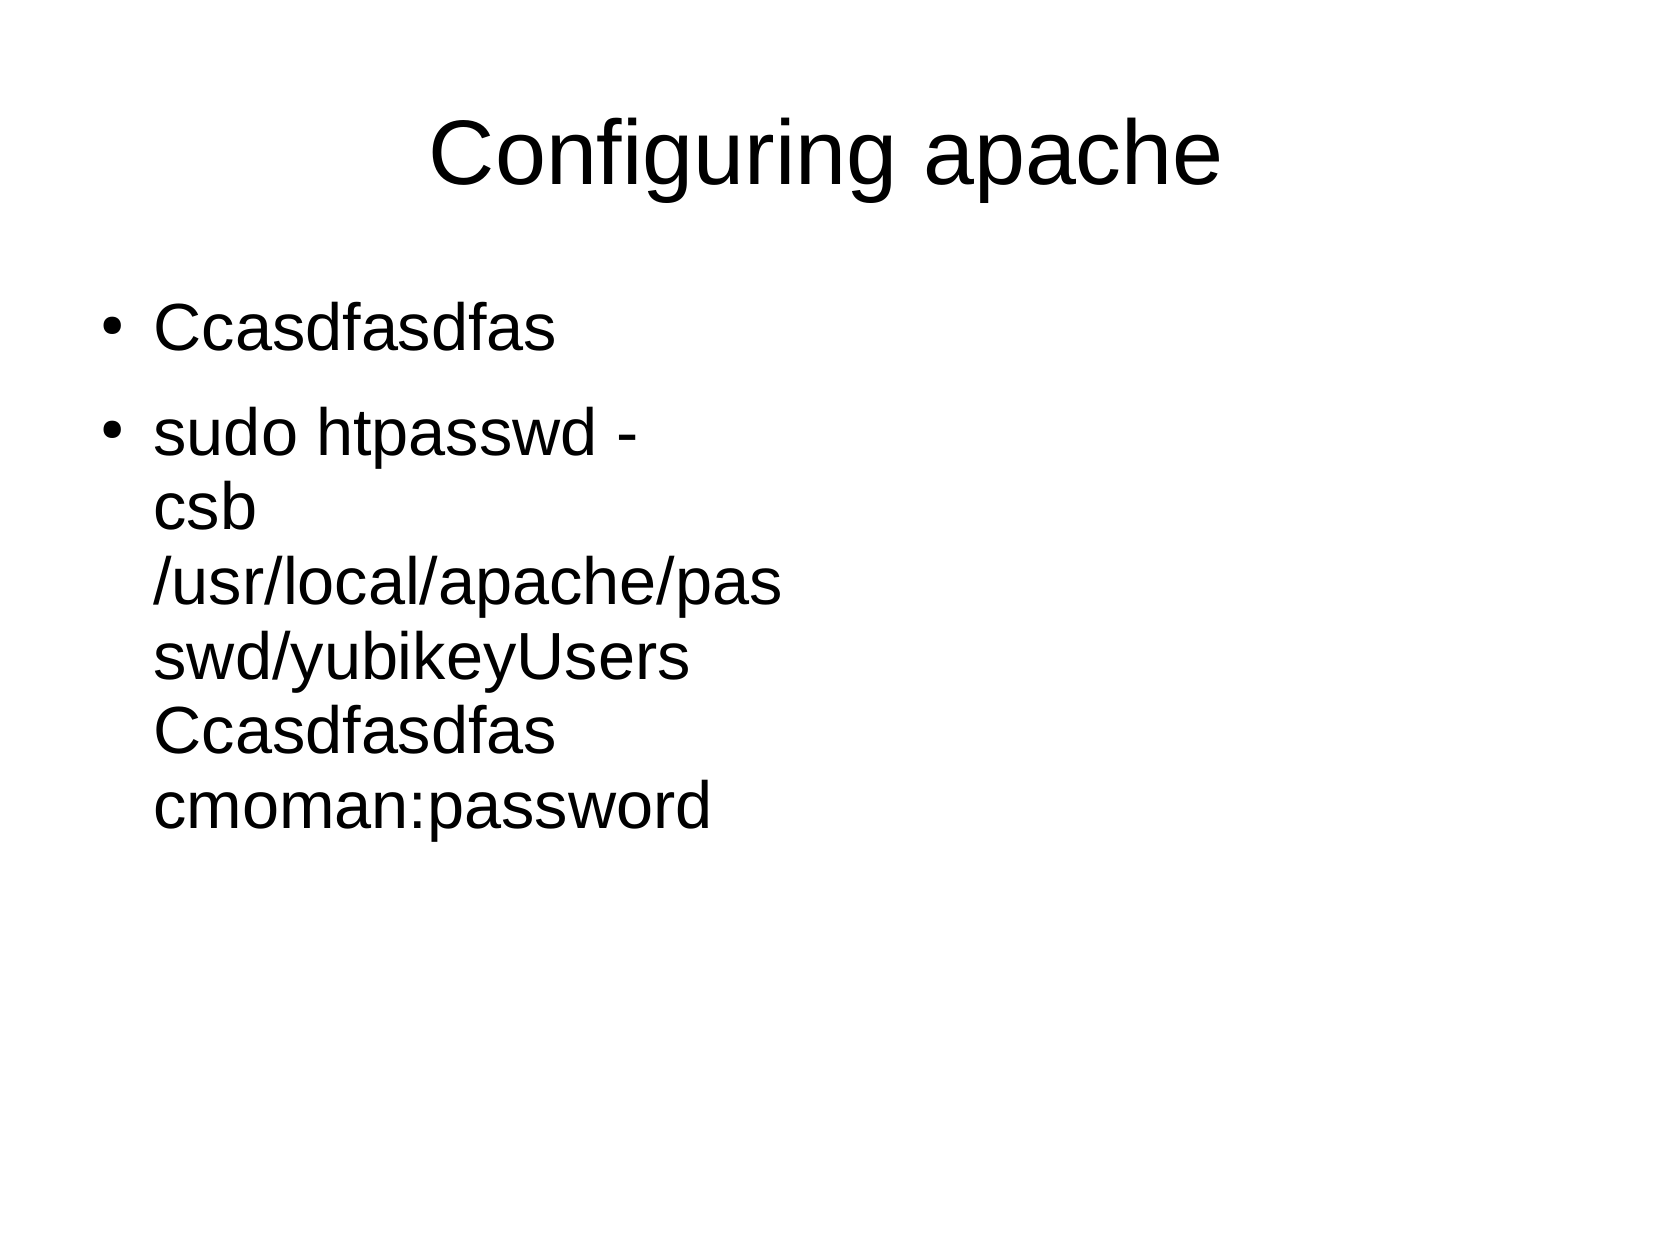

# Configuring apache
Ccasdfasdfas
sudo htpasswd -csb /usr/local/apache/passwd/yubikeyUsers Ccasdfasdfas cmoman:password